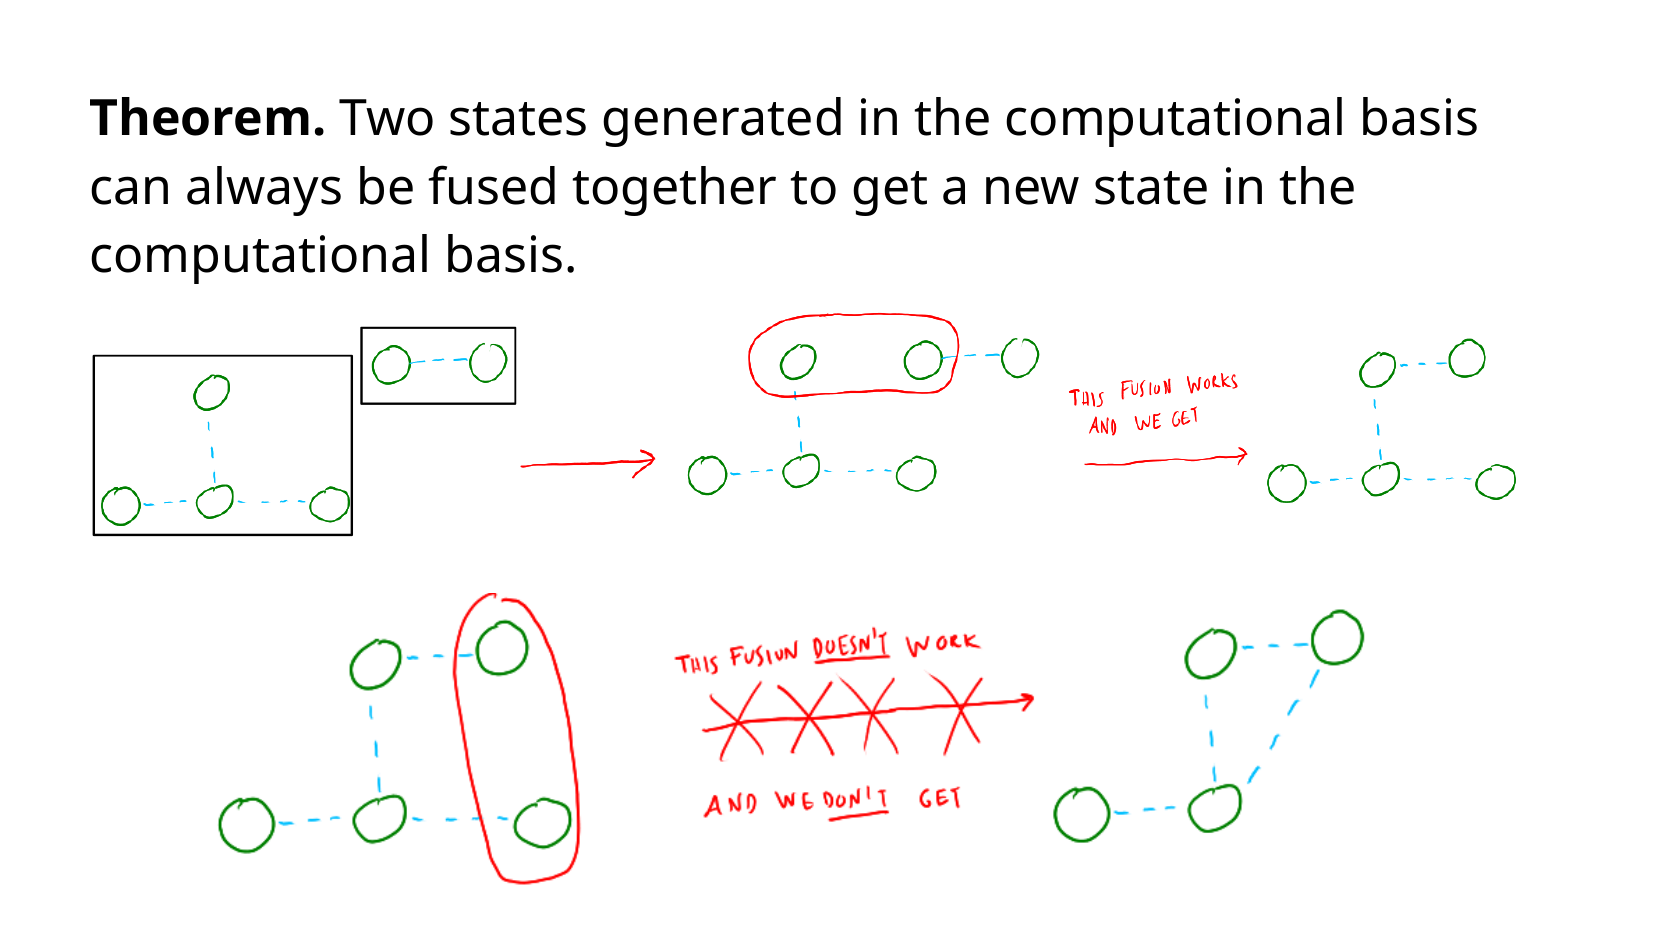

Theorem. Two states generated in the computational basis can always be fused together to get a new state in the computational basis.